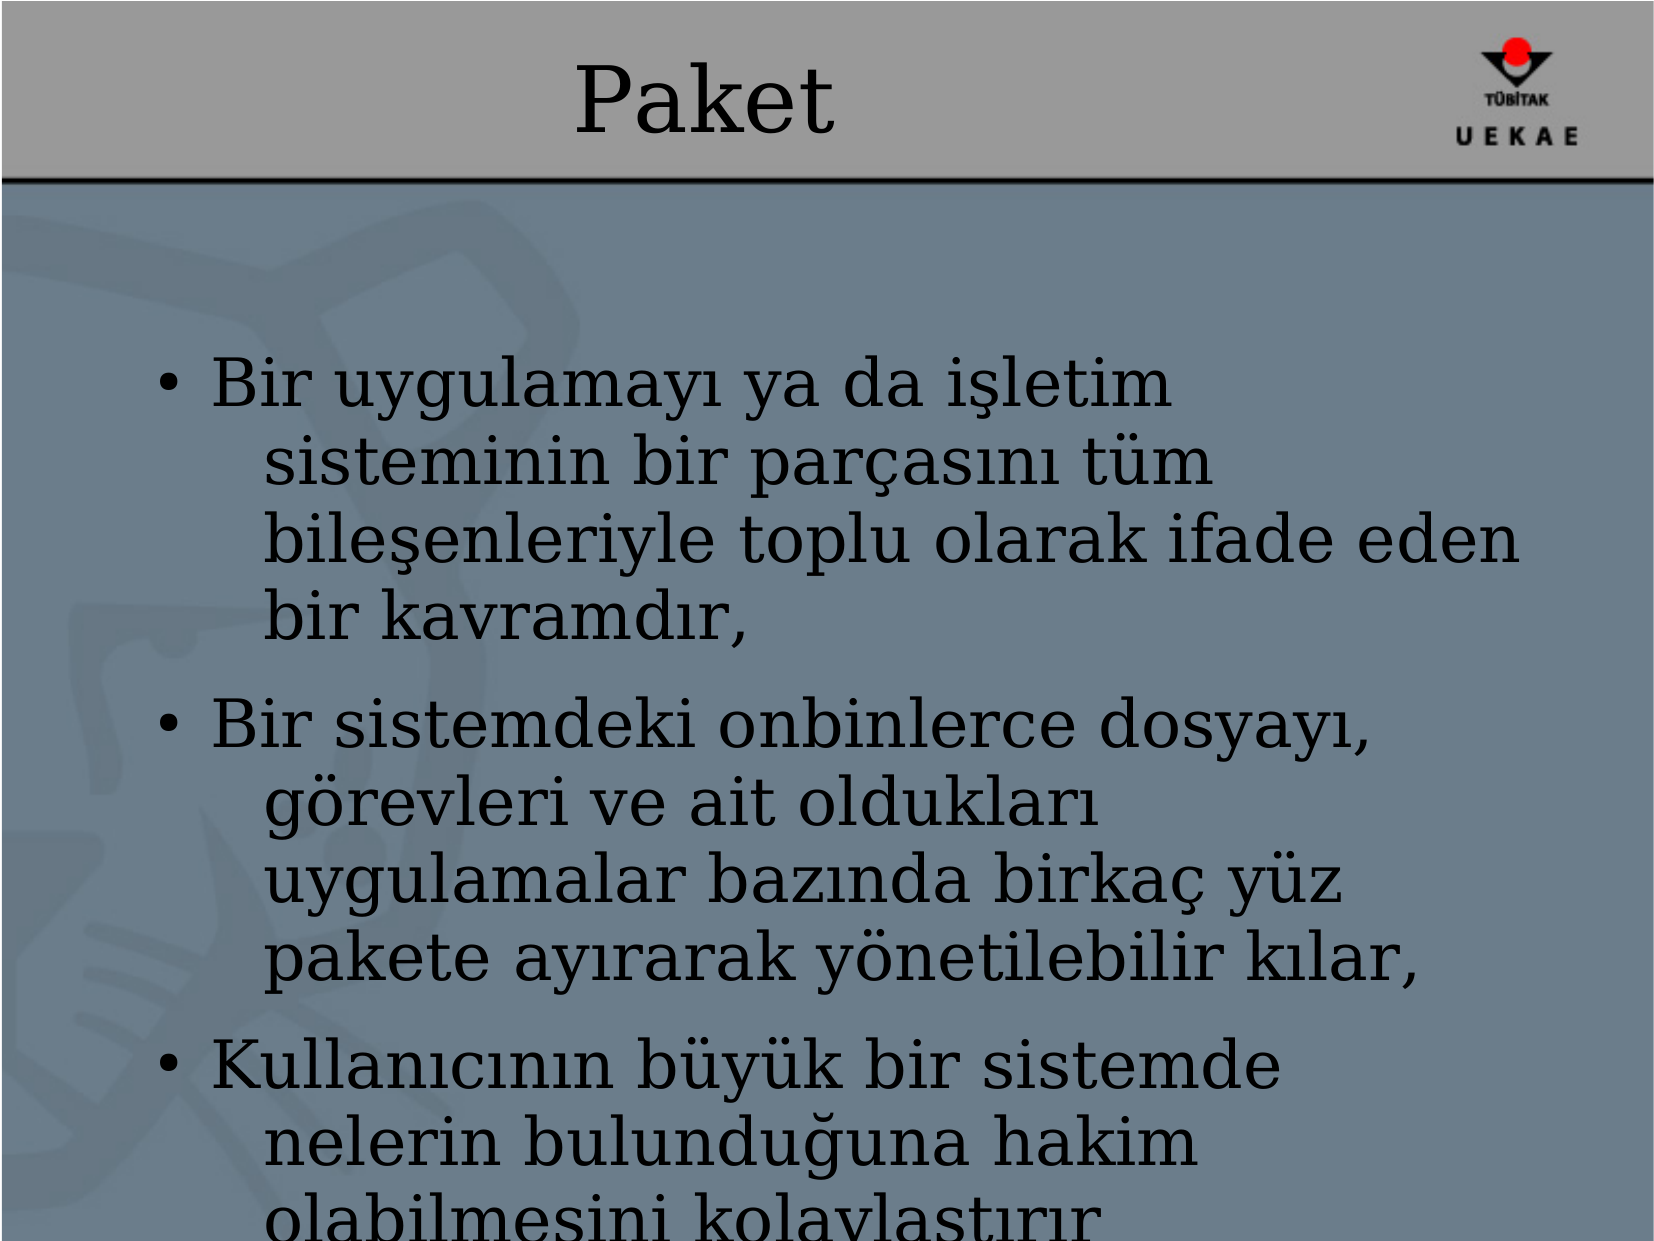

# Paket
Bir uygulamayı ya da işletim sisteminin bir parçasını tüm bileşenleriyle toplu olarak ifade eden bir kavramdır,
Bir sistemdeki onbinlerce dosyayı, görevleri ve ait oldukları uygulamalar bazında birkaç yüz pakete ayırarak yönetilebilir kılar,
Kullanıcının büyük bir sistemde nelerin bulunduğuna hakim olabilmesini kolaylaştırır